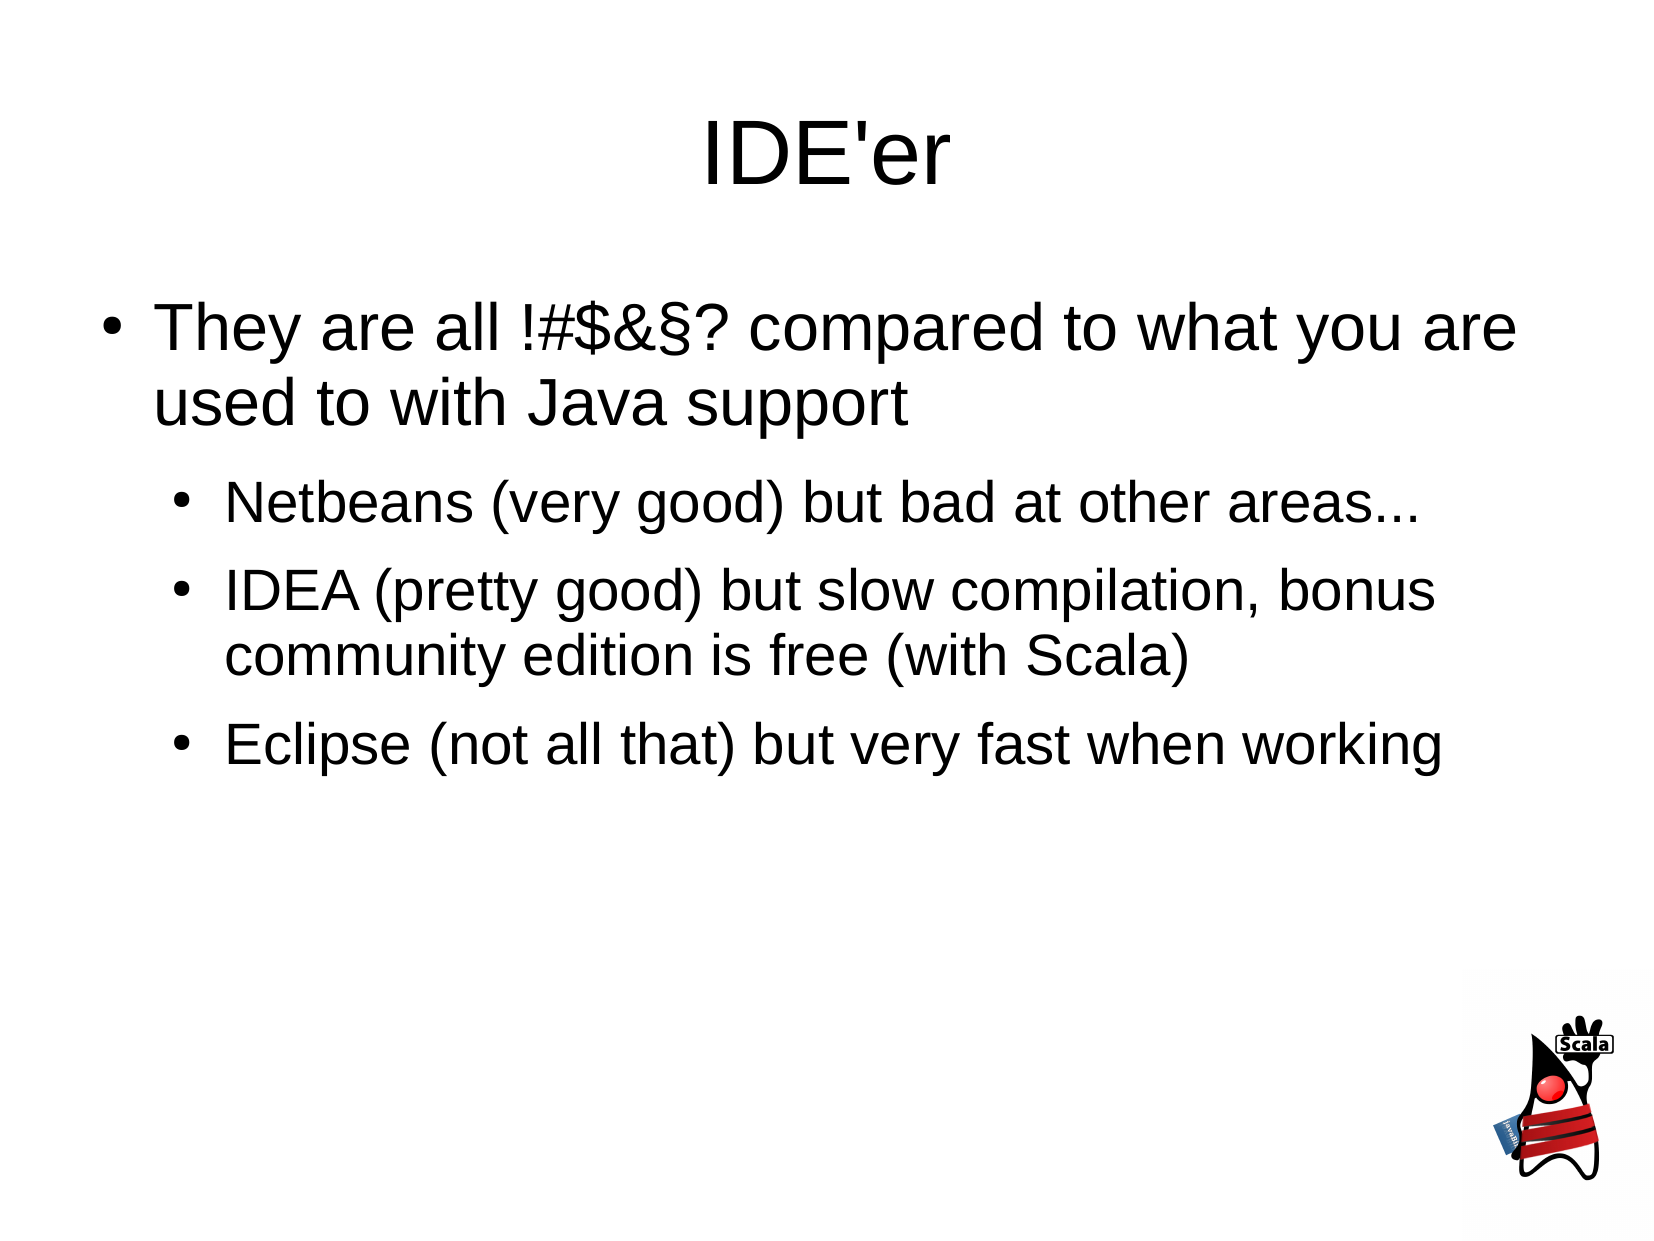

# IDE'er
They are all !#$&§? compared to what you are used to with Java support
Netbeans (very good) but bad at other areas...
IDEA (pretty good) but slow compilation, bonus community edition is free (with Scala)
Eclipse (not all that) but very fast when working